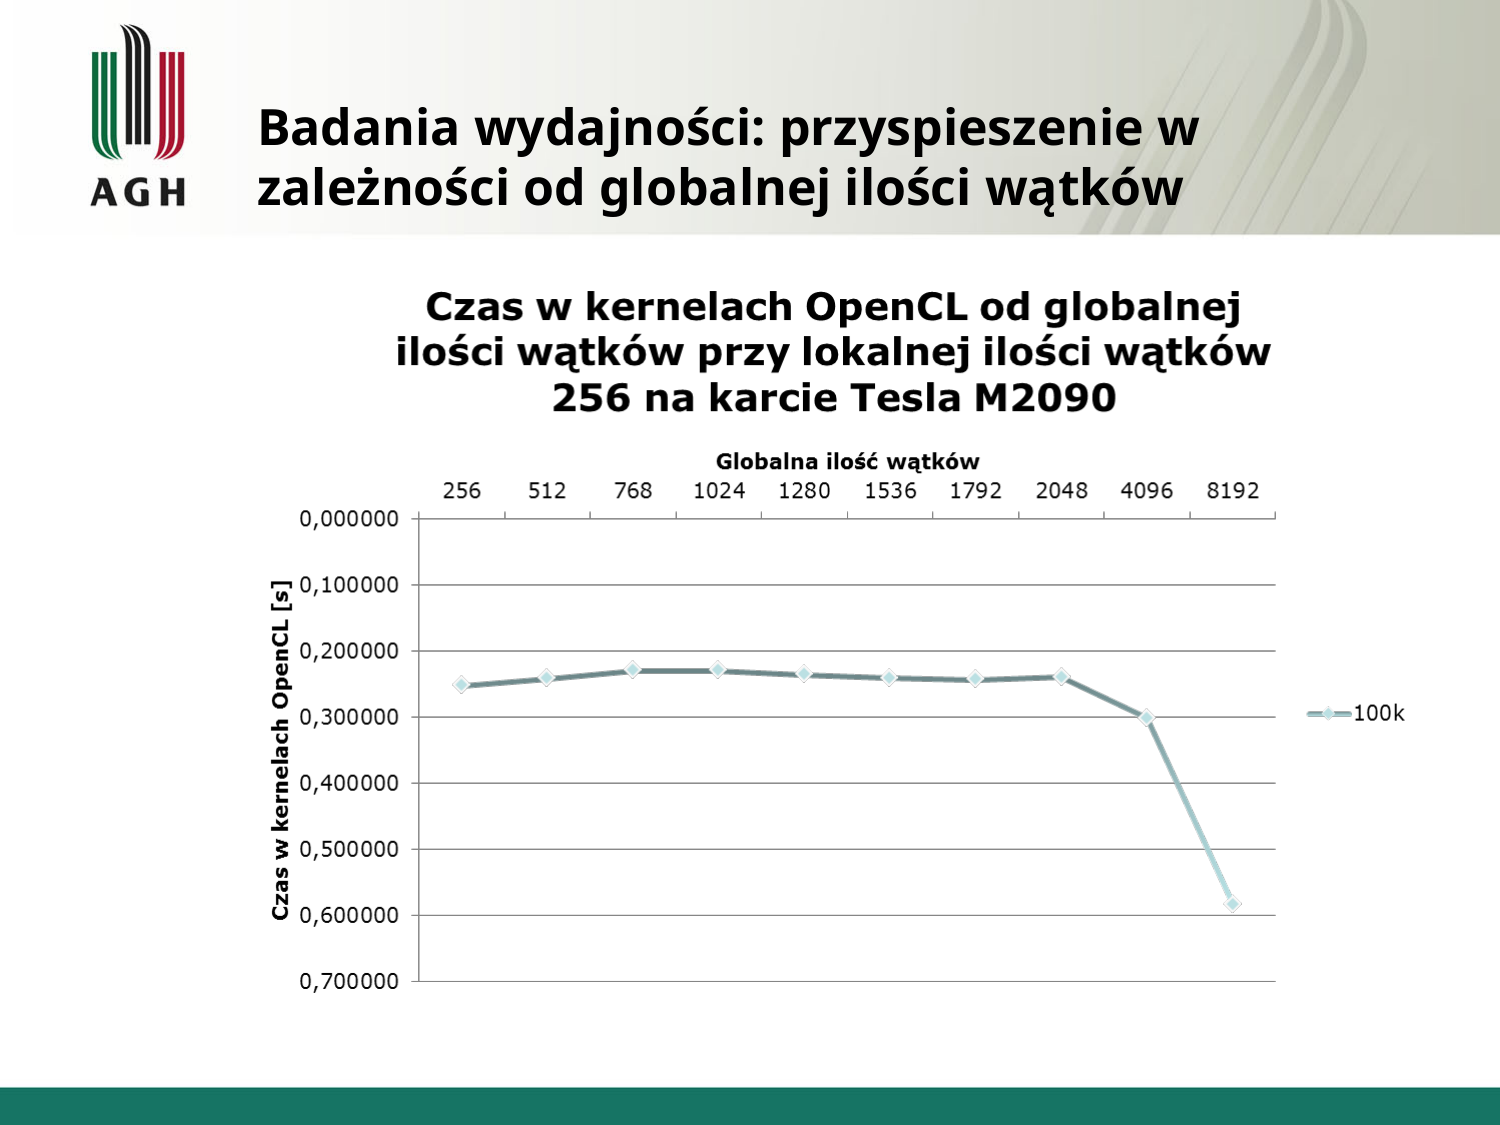

# Badania wydajności: przyspieszenie w zależności od globalnej ilości wątków